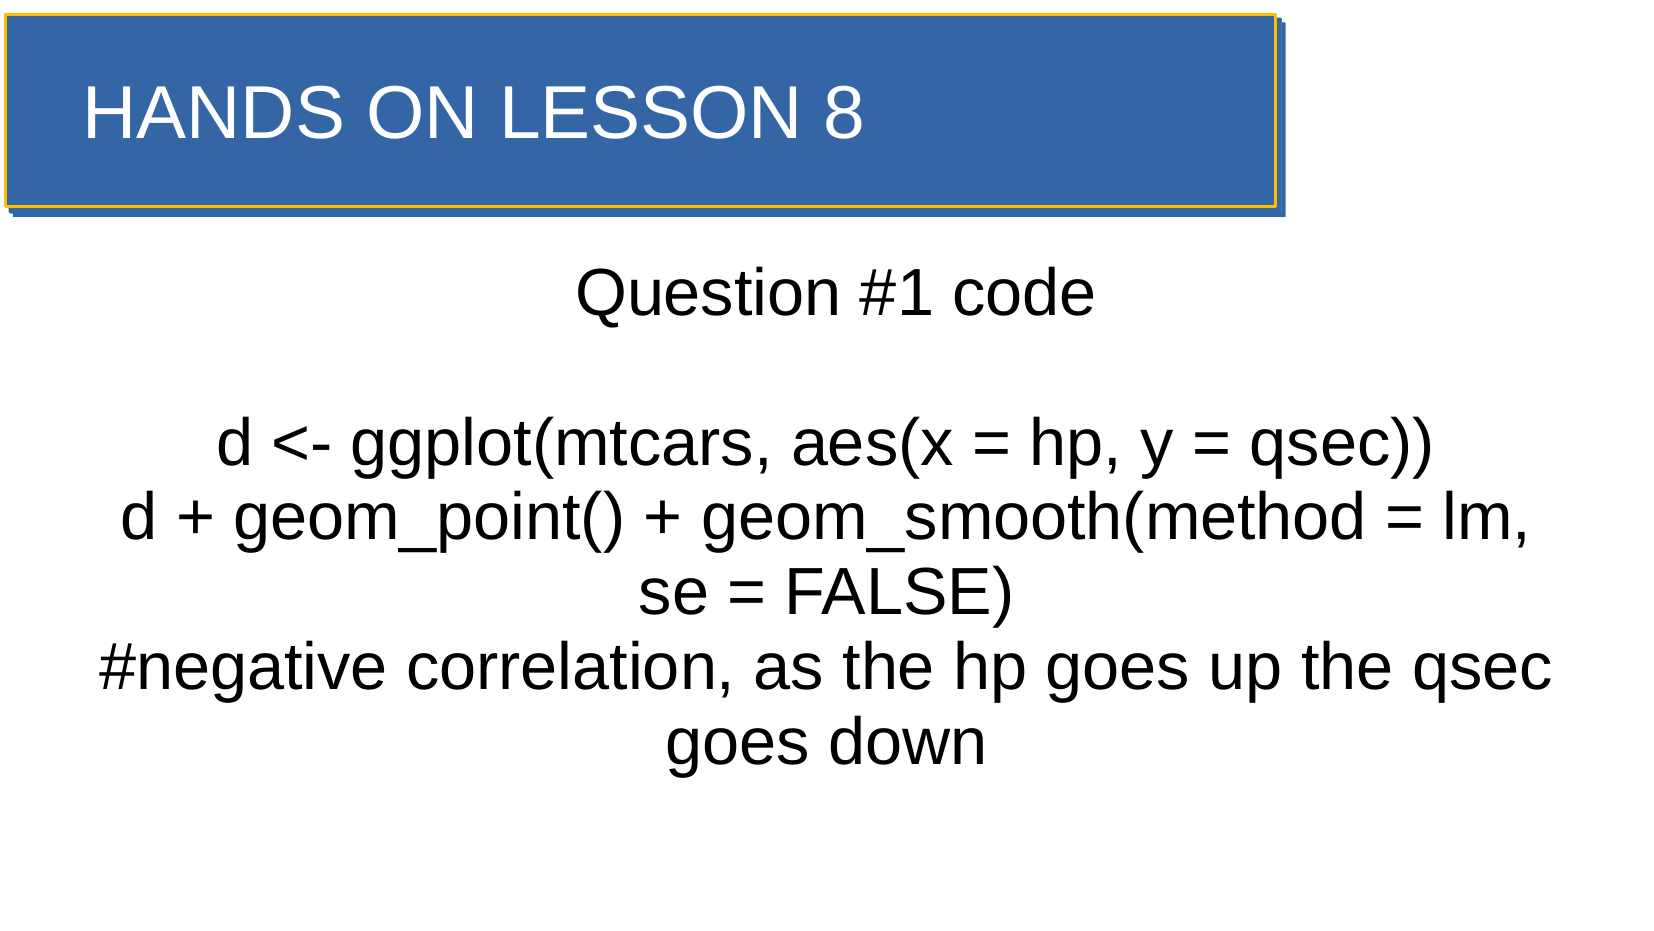

# HANDS ON LESSON 8
 Question #1 code
d <- ggplot(mtcars, aes(x = hp, y = qsec))
d + geom_point() + geom_smooth(method = lm, se = FALSE)
#negative correlation, as the hp goes up the qsec goes down